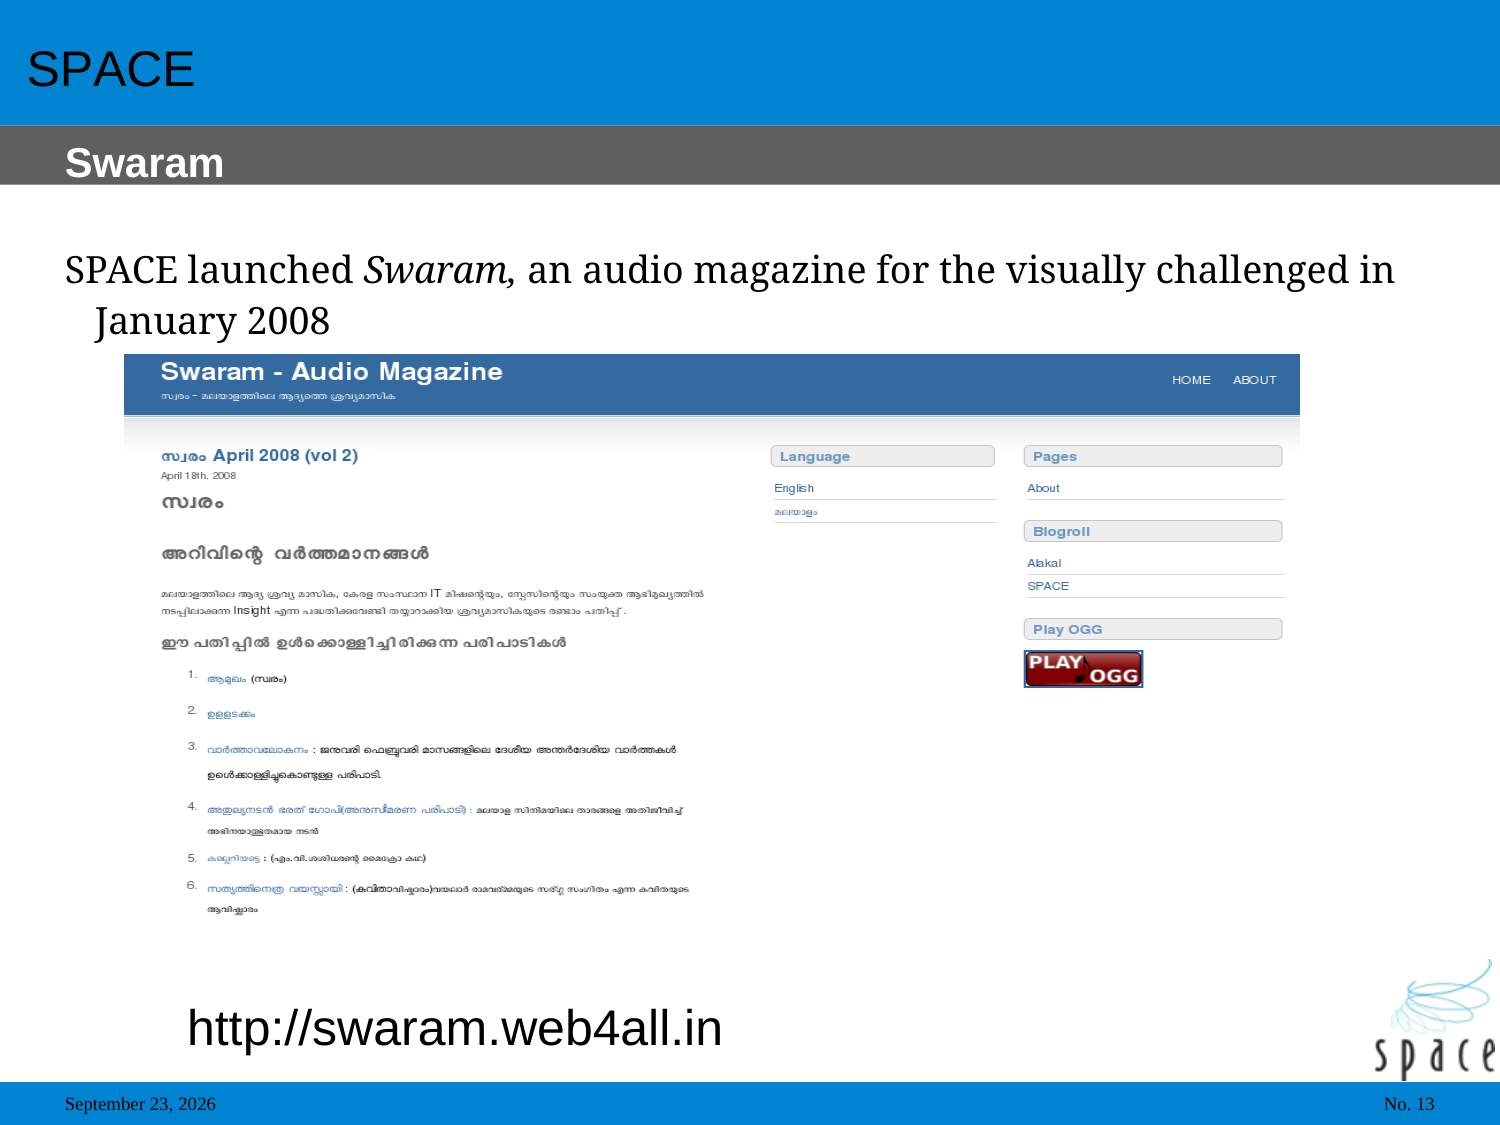

# Swaram
SPACE launched Swaram, an audio magazine for the visually challenged in January 2008
http://swaram.web4all.in
13